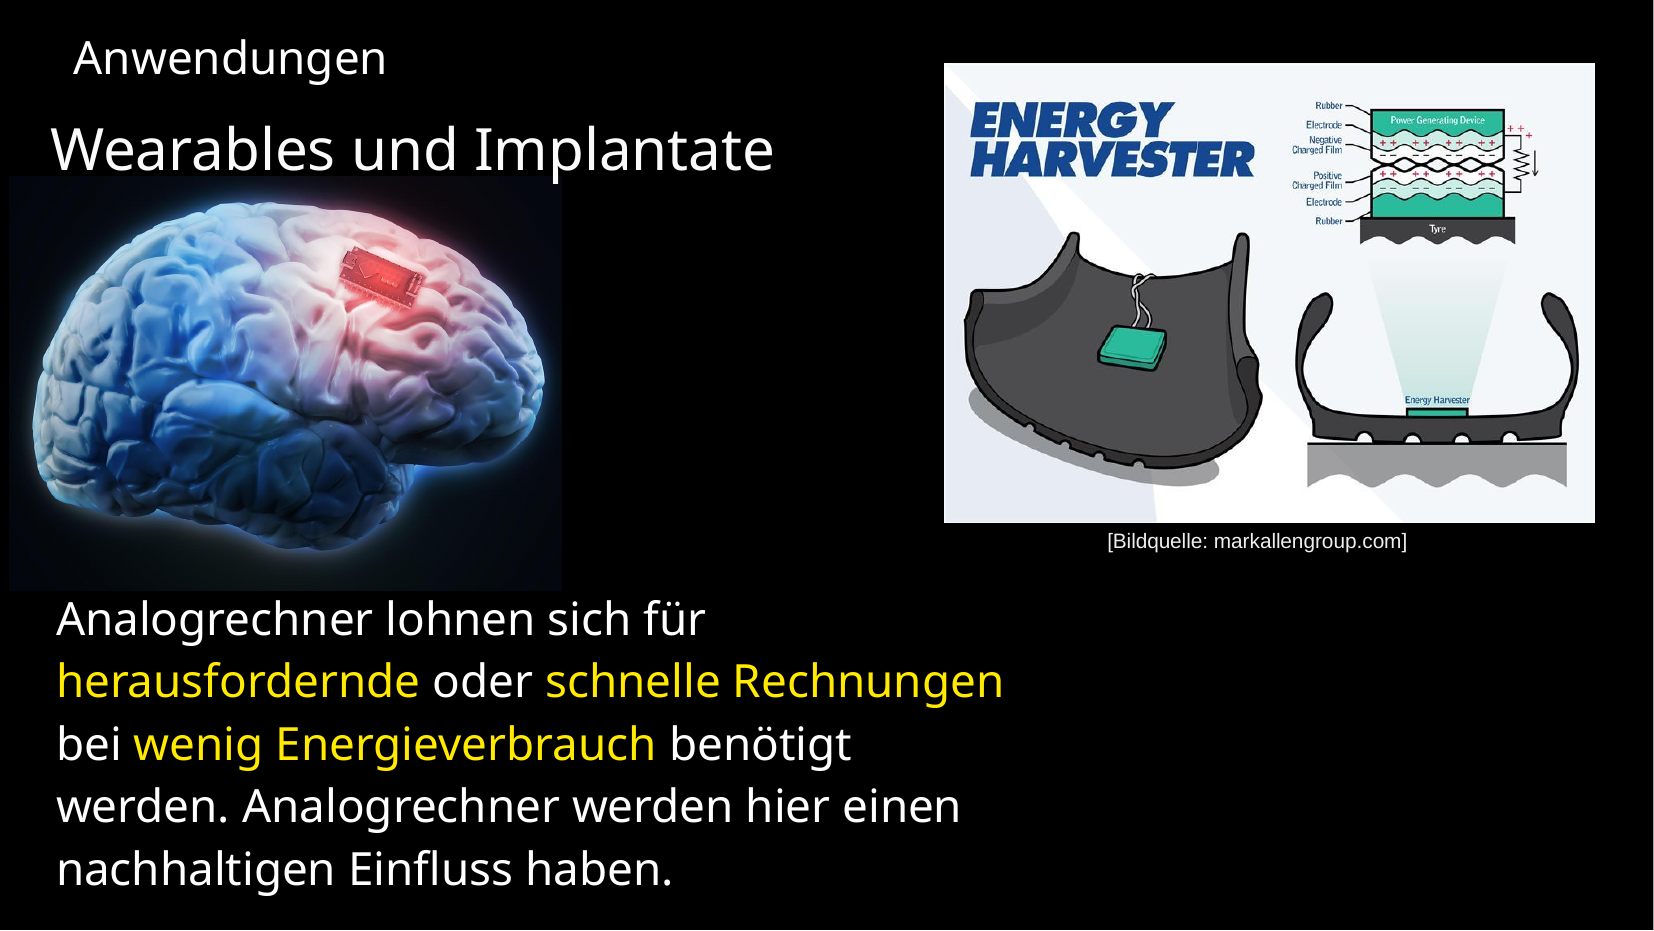

Anwendungen
Wearables und Implantate
[Bildquelle: markallengroup.com]
Analogrechner lohnen sich für herausfordernde oder schnelle Rechnungen bei wenig Energieverbrauch benötigt werden. Analogrechner werden hier einen nachhaltigen Einfluss haben.